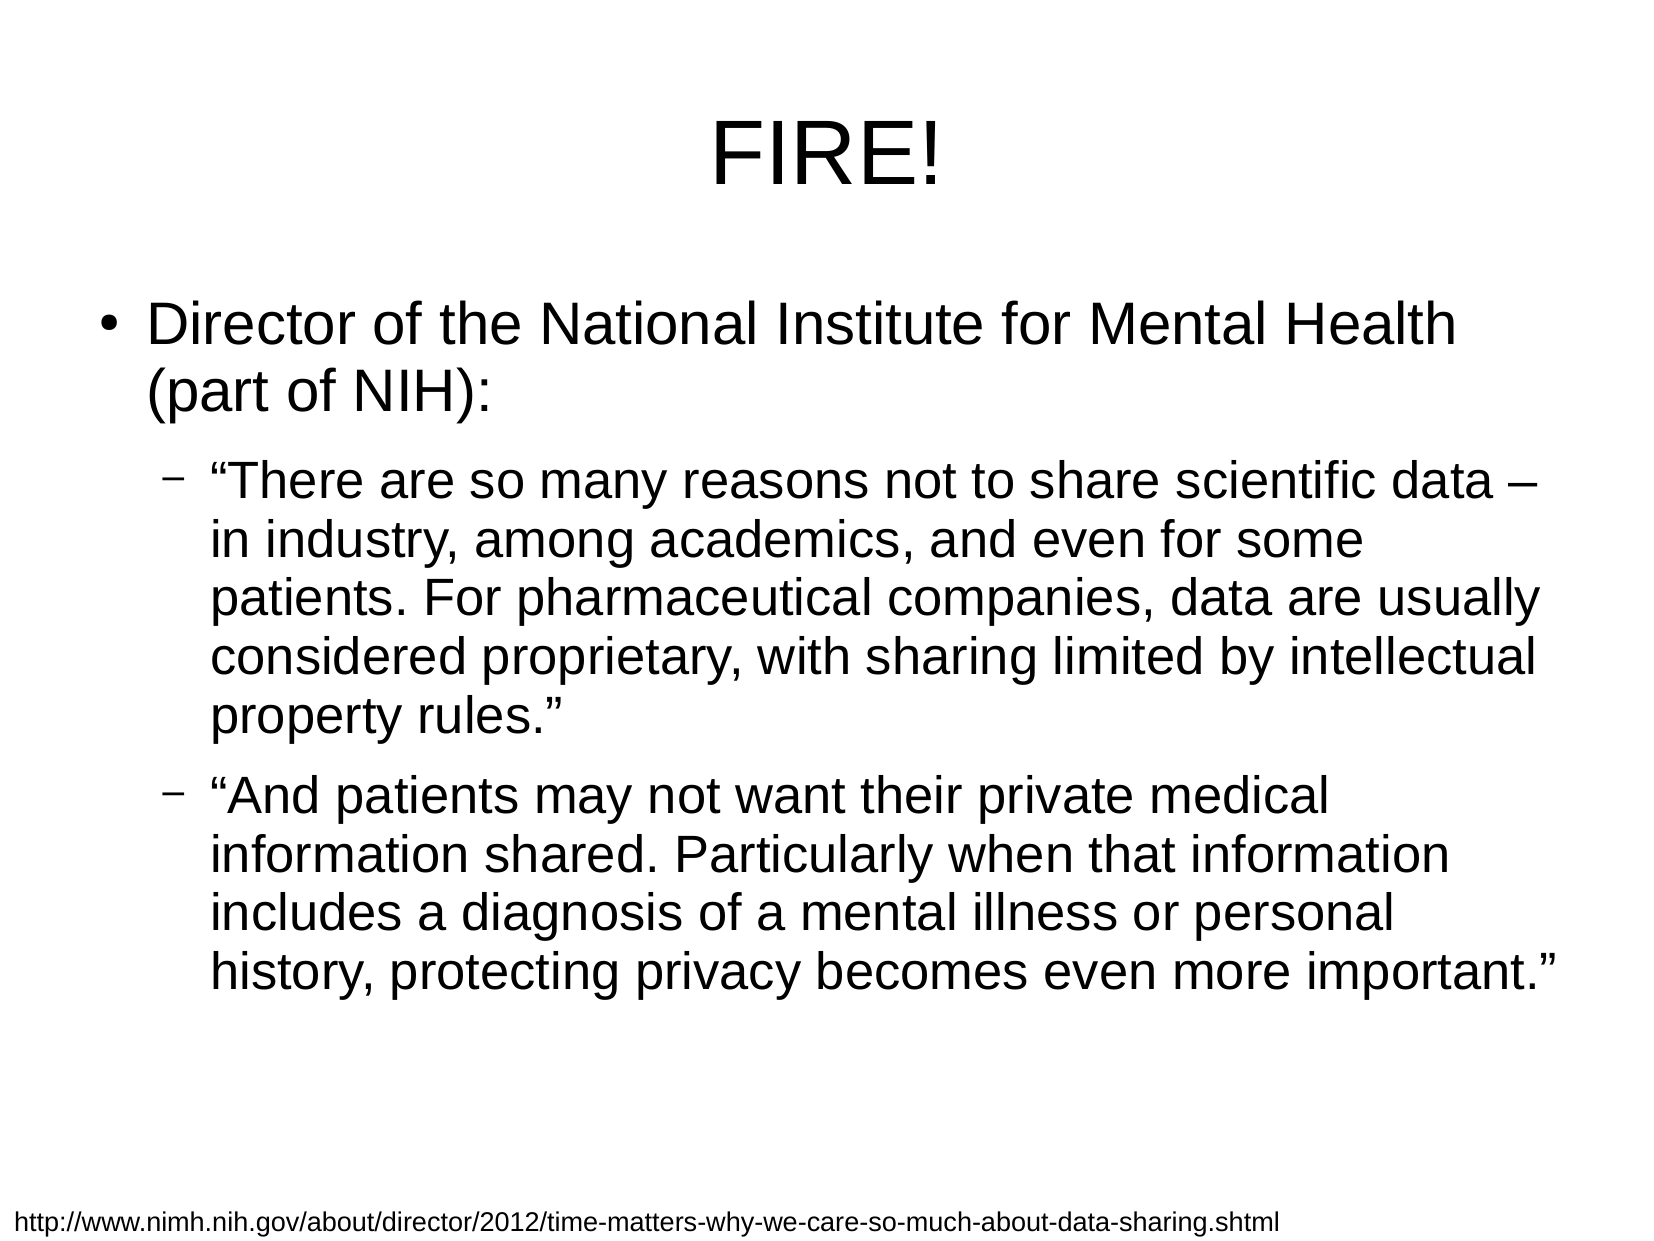

FIRE!
# Director of the National Institute for Mental Health (part of NIH):
“There are so many reasons not to share scientific data – in industry, among academics, and even for some patients. For pharmaceutical companies, data are usually considered proprietary, with sharing limited by intellectual property rules.”
“And patients may not want their private medical information shared. Particularly when that information includes a diagnosis of a mental illness or personal history, protecting privacy becomes even more important.”
http://www.nimh.nih.gov/about/director/2012/time-matters-why-we-care-so-much-about-data-sharing.shtml